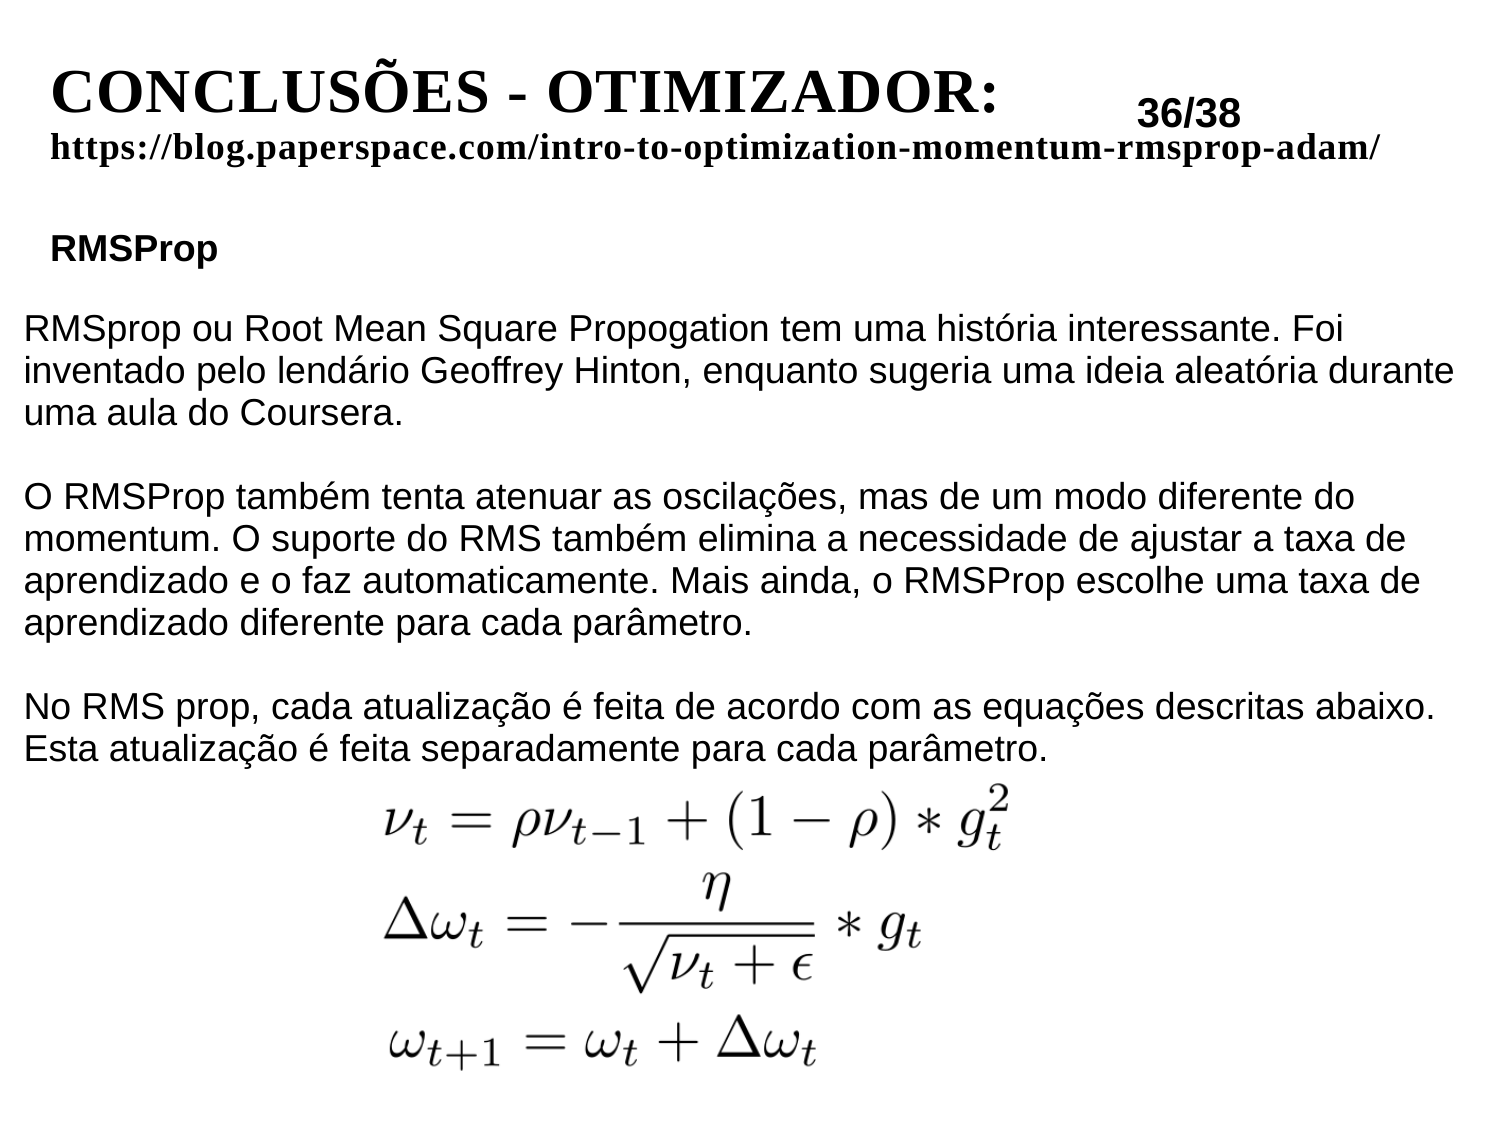

CONCLUSÕES - OTIMIZADOR:
https://blog.paperspace.com/intro-to-optimization-momentum-rmsprop-adam/
36/38
RMSProp
RMSprop ou Root Mean Square Propogation tem uma história interessante. Foi inventado pelo lendário Geoffrey Hinton, enquanto sugeria uma ideia aleatória durante uma aula do Coursera.
O RMSProp também tenta atenuar as oscilações, mas de um modo diferente do momentum. O suporte do RMS também elimina a necessidade de ajustar a taxa de aprendizado e o faz automaticamente. Mais ainda, o RMSProp escolhe uma taxa de aprendizado diferente para cada parâmetro.
No RMS prop, cada atualização é feita de acordo com as equações descritas abaixo. Esta atualização é feita separadamente para cada parâmetro.